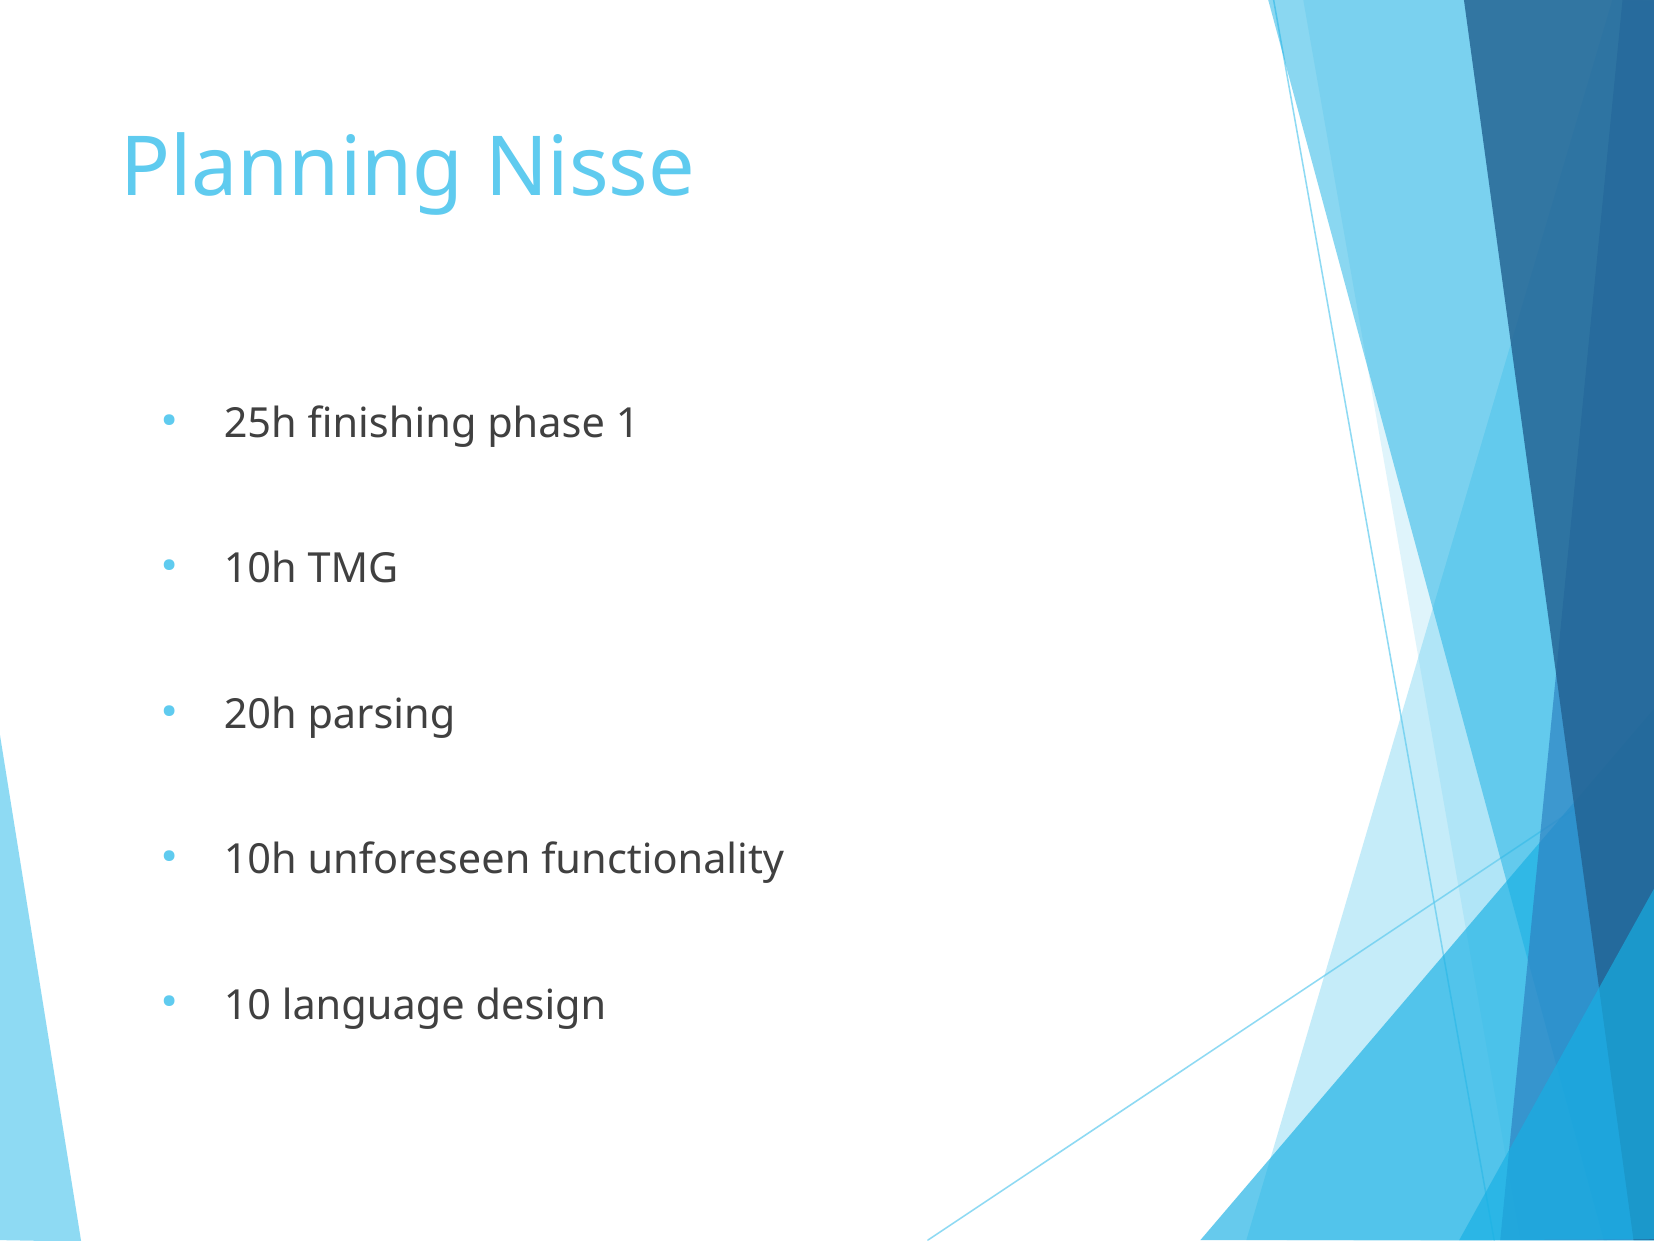

Planning Nisse
# 25h finishing phase 1
10h TMG
20h parsing
10h unforeseen functionality
10 language design